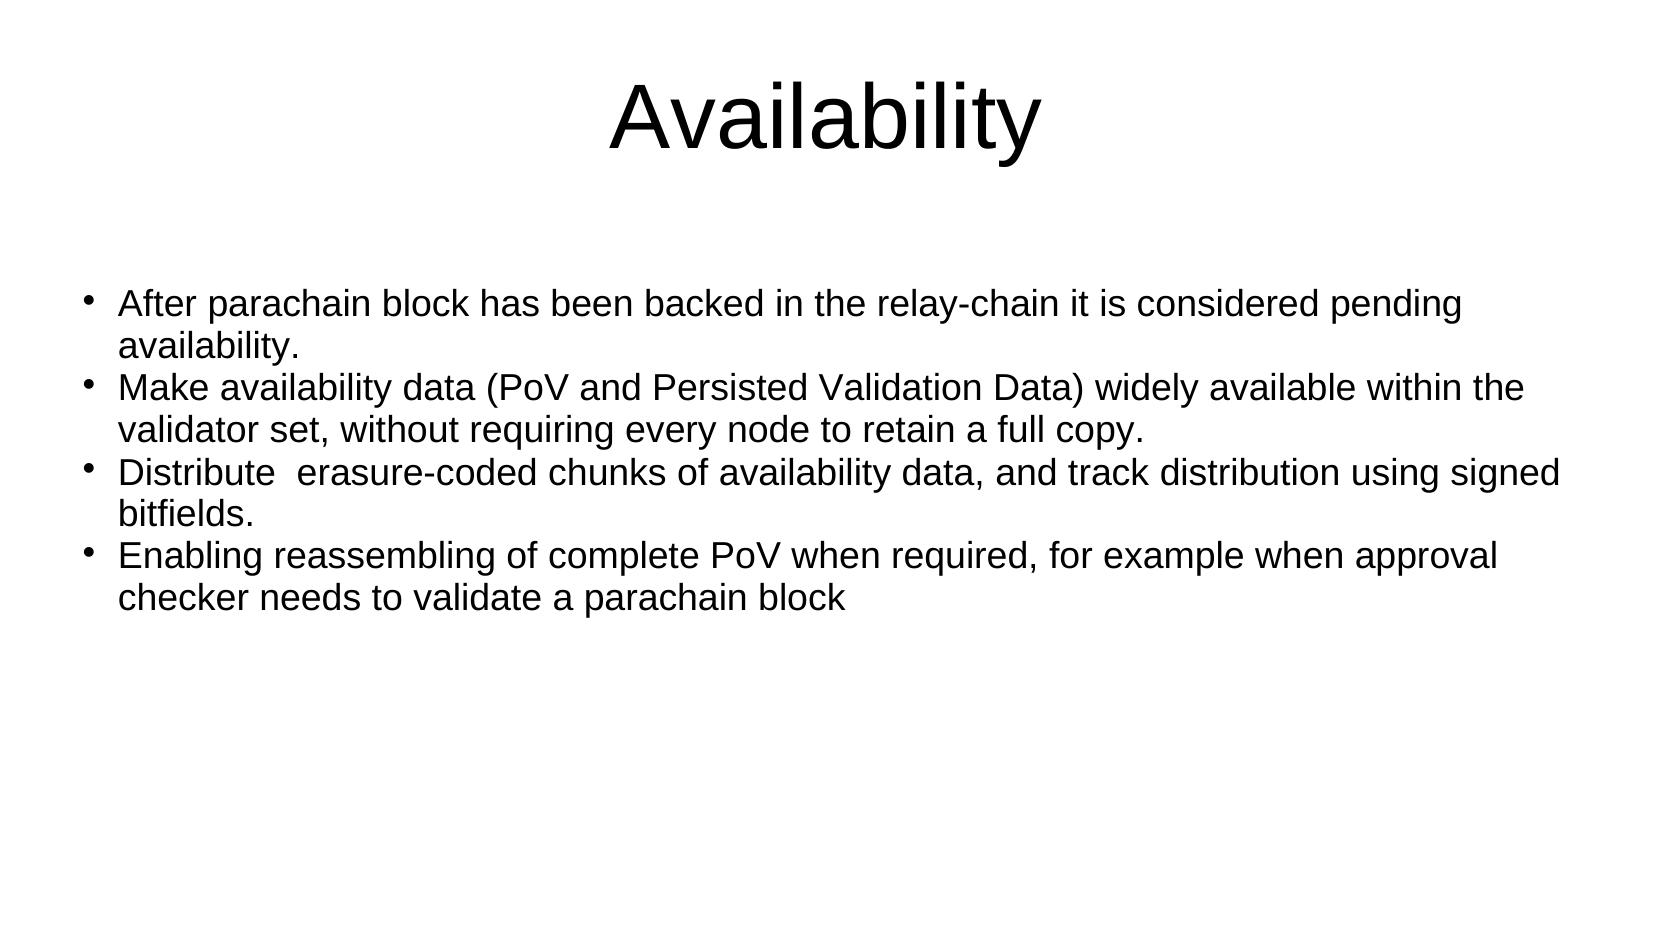

# Availability
After parachain block has been backed in the relay-chain it is considered pending availability.
Make availability data (PoV and Persisted Validation Data) widely available within the validator set, without requiring every node to retain a full copy.
Distribute erasure-coded chunks of availability data, and track distribution using signed bitfields.
Enabling reassembling of complete PoV when required, for example when approval checker needs to validate a parachain block